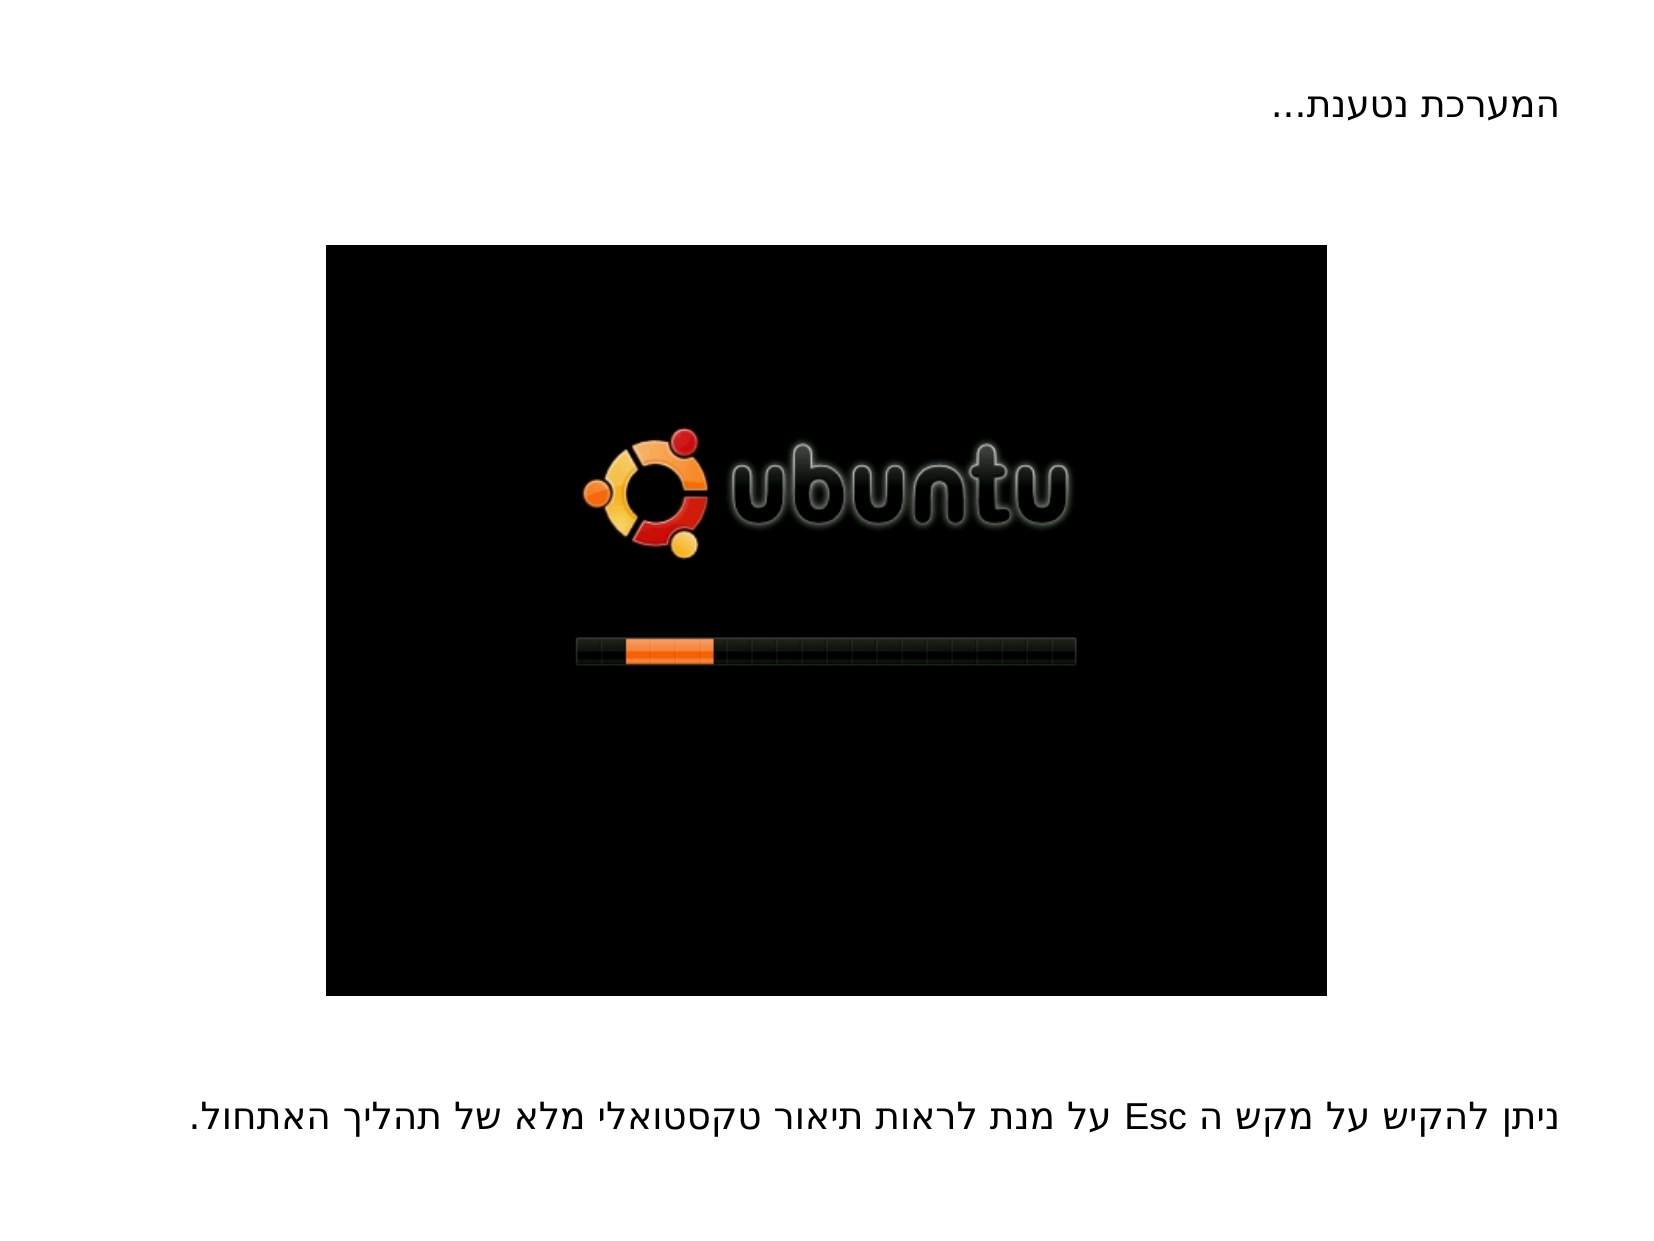

המערכת נטענת...
ניתן להקיש על מקש ה Esc על מנת לראות תיאור טקסטואלי מלא של תהליך האתחול.